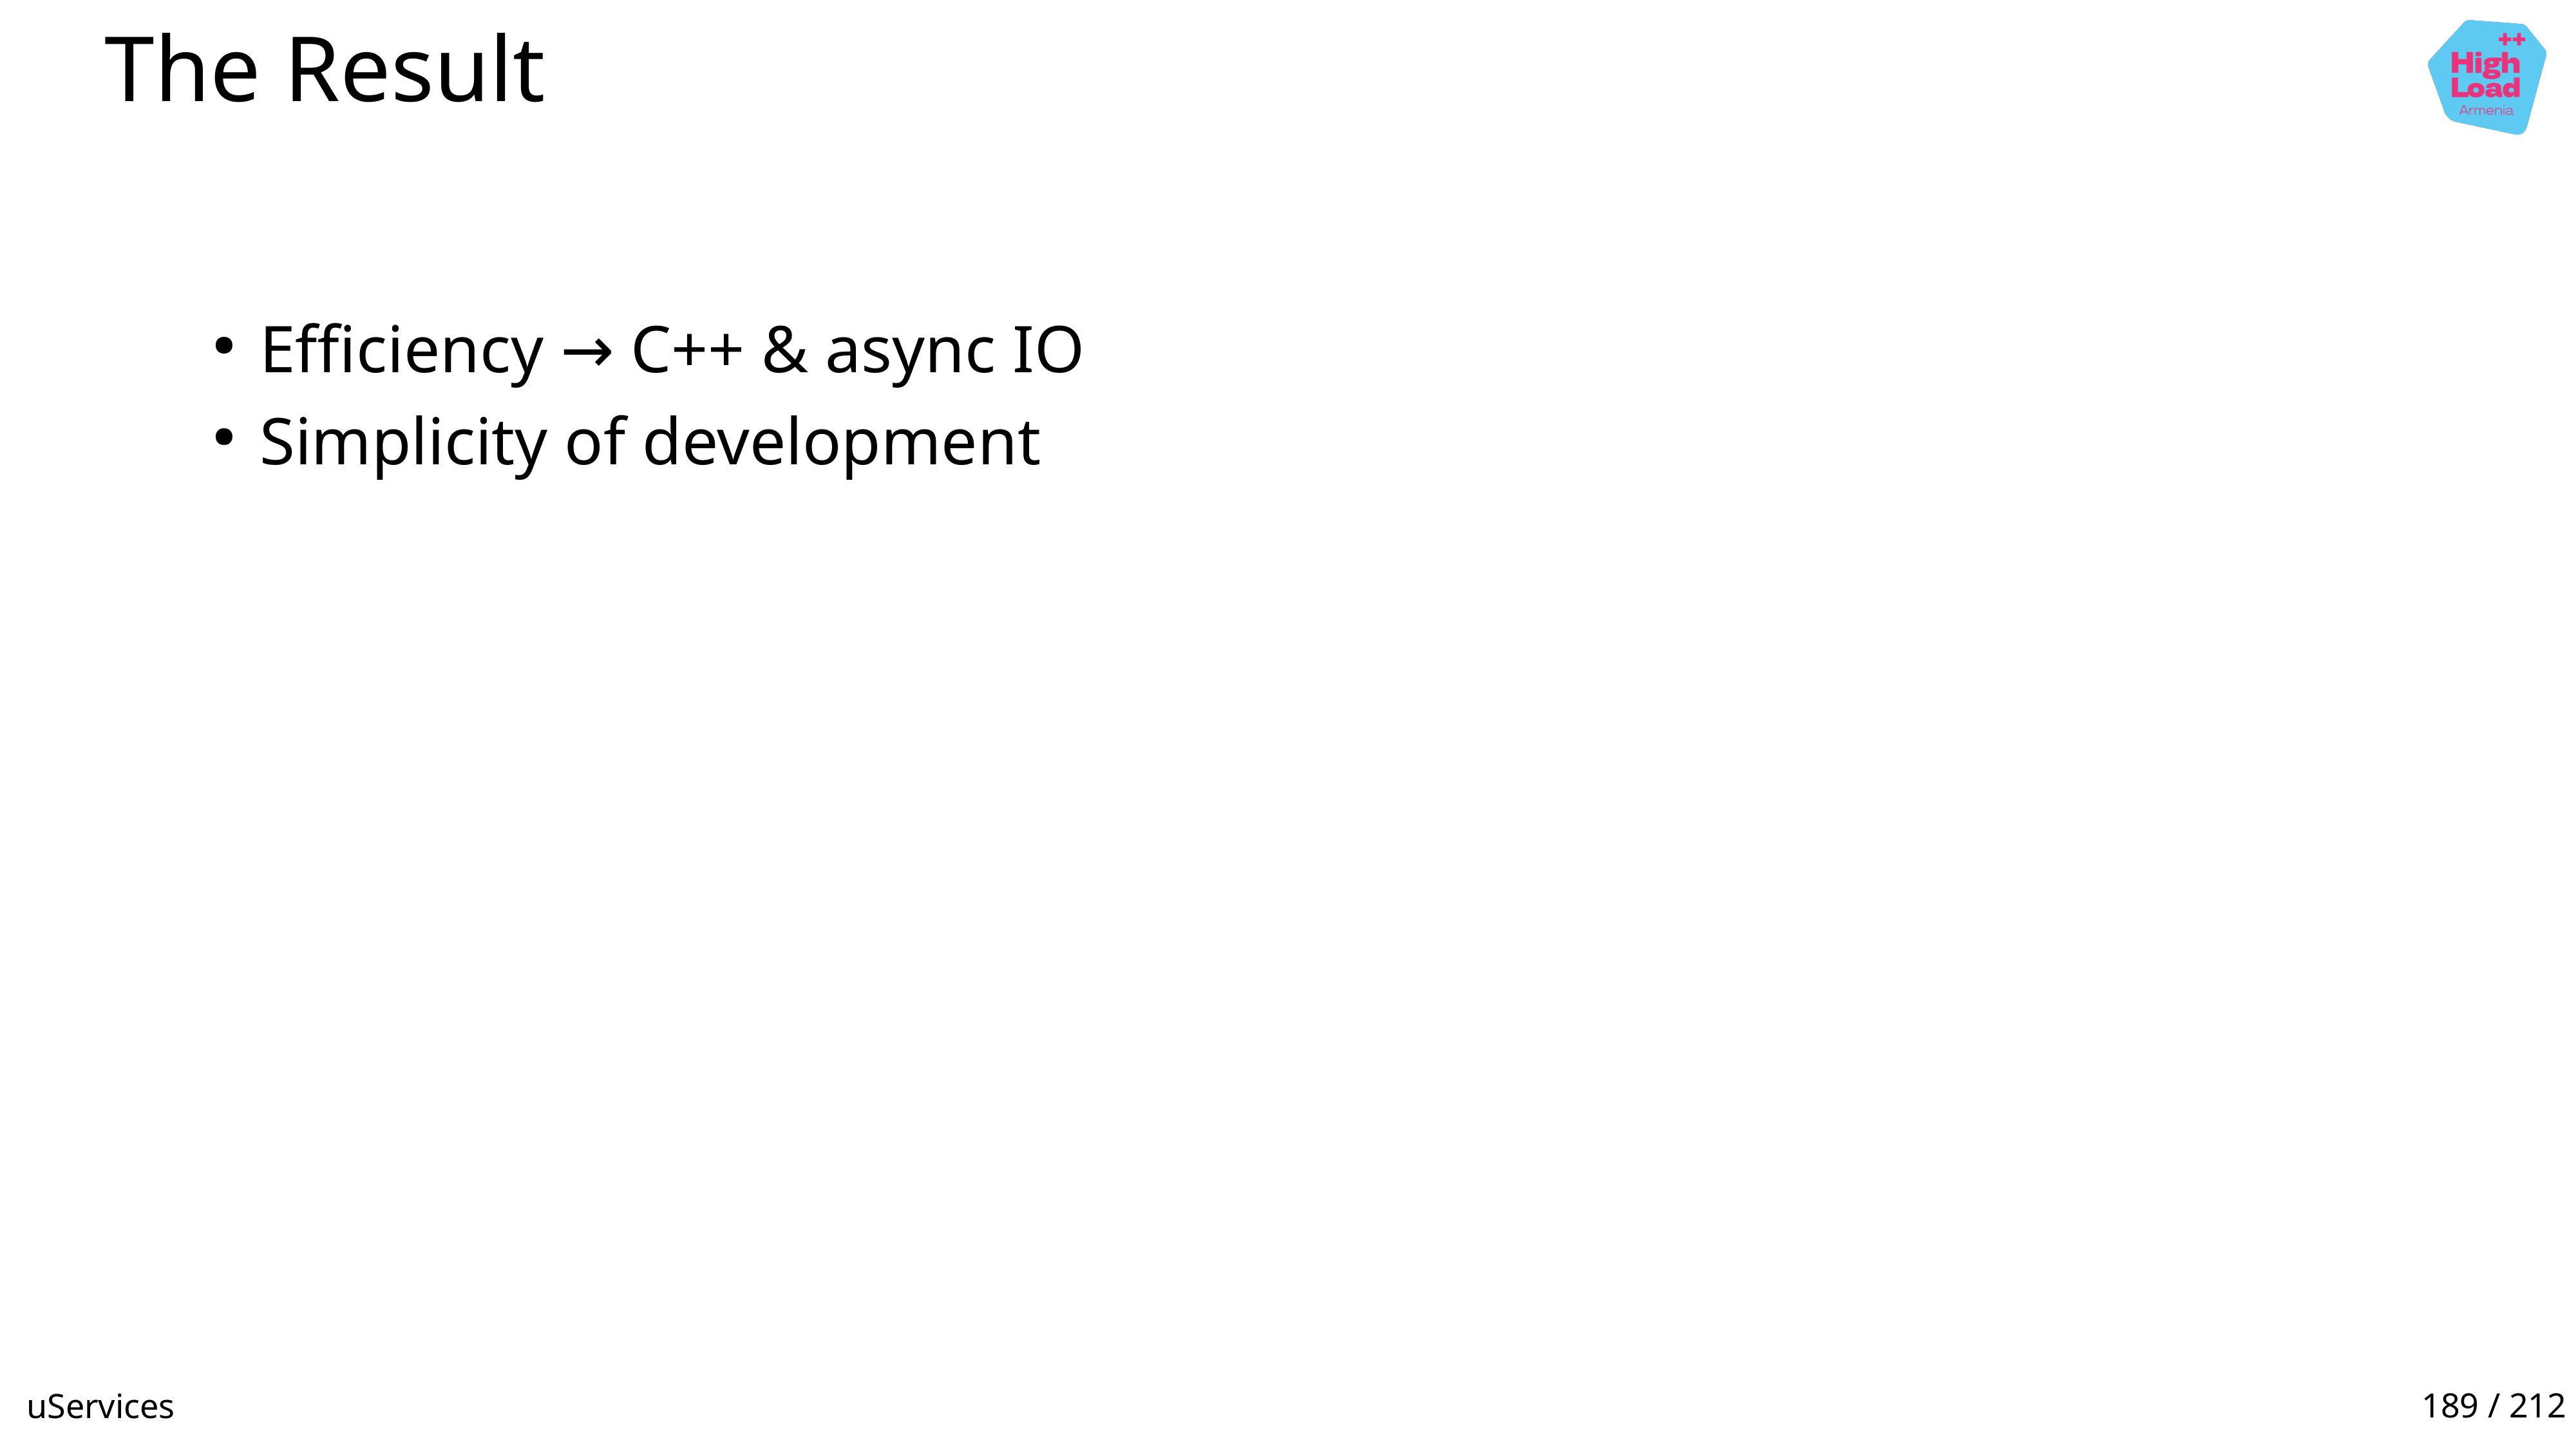

The Result
# Efficiency → С++ & async IO
 Simplicity of development
uServices